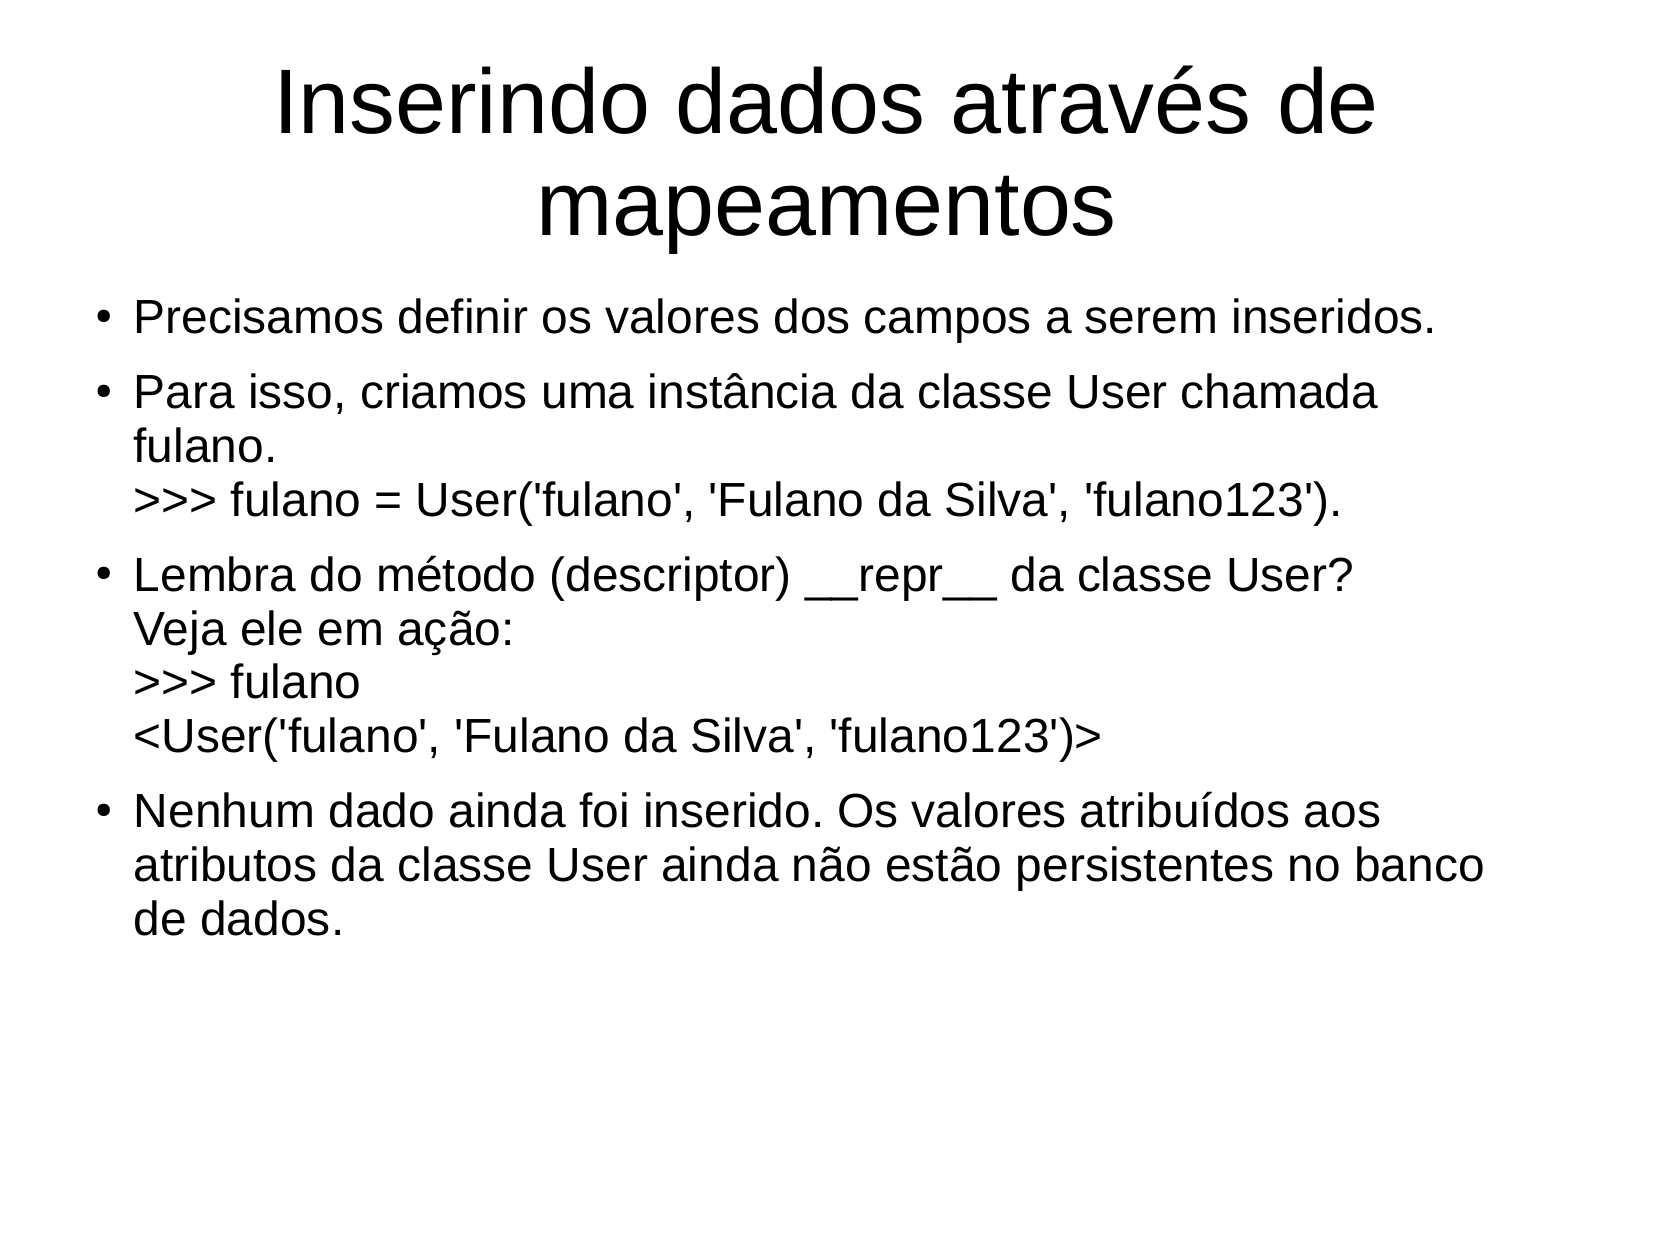

# Inserindo dados através de mapeamentos
Precisamos definir os valores dos campos a serem inseridos.
Para isso, criamos uma instância da classe User chamada fulano.
>>> fulano = User('fulano', 'Fulano da Silva', 'fulano123').
Lembra do método (descriptor) __repr__ da classe User?
Veja ele em ação:
>>> fulano
<User('fulano', 'Fulano da Silva', 'fulano123')>
Nenhum dado ainda foi inserido. Os valores atribuídos aos atributos da classe User ainda não estão persistentes no banco de dados.